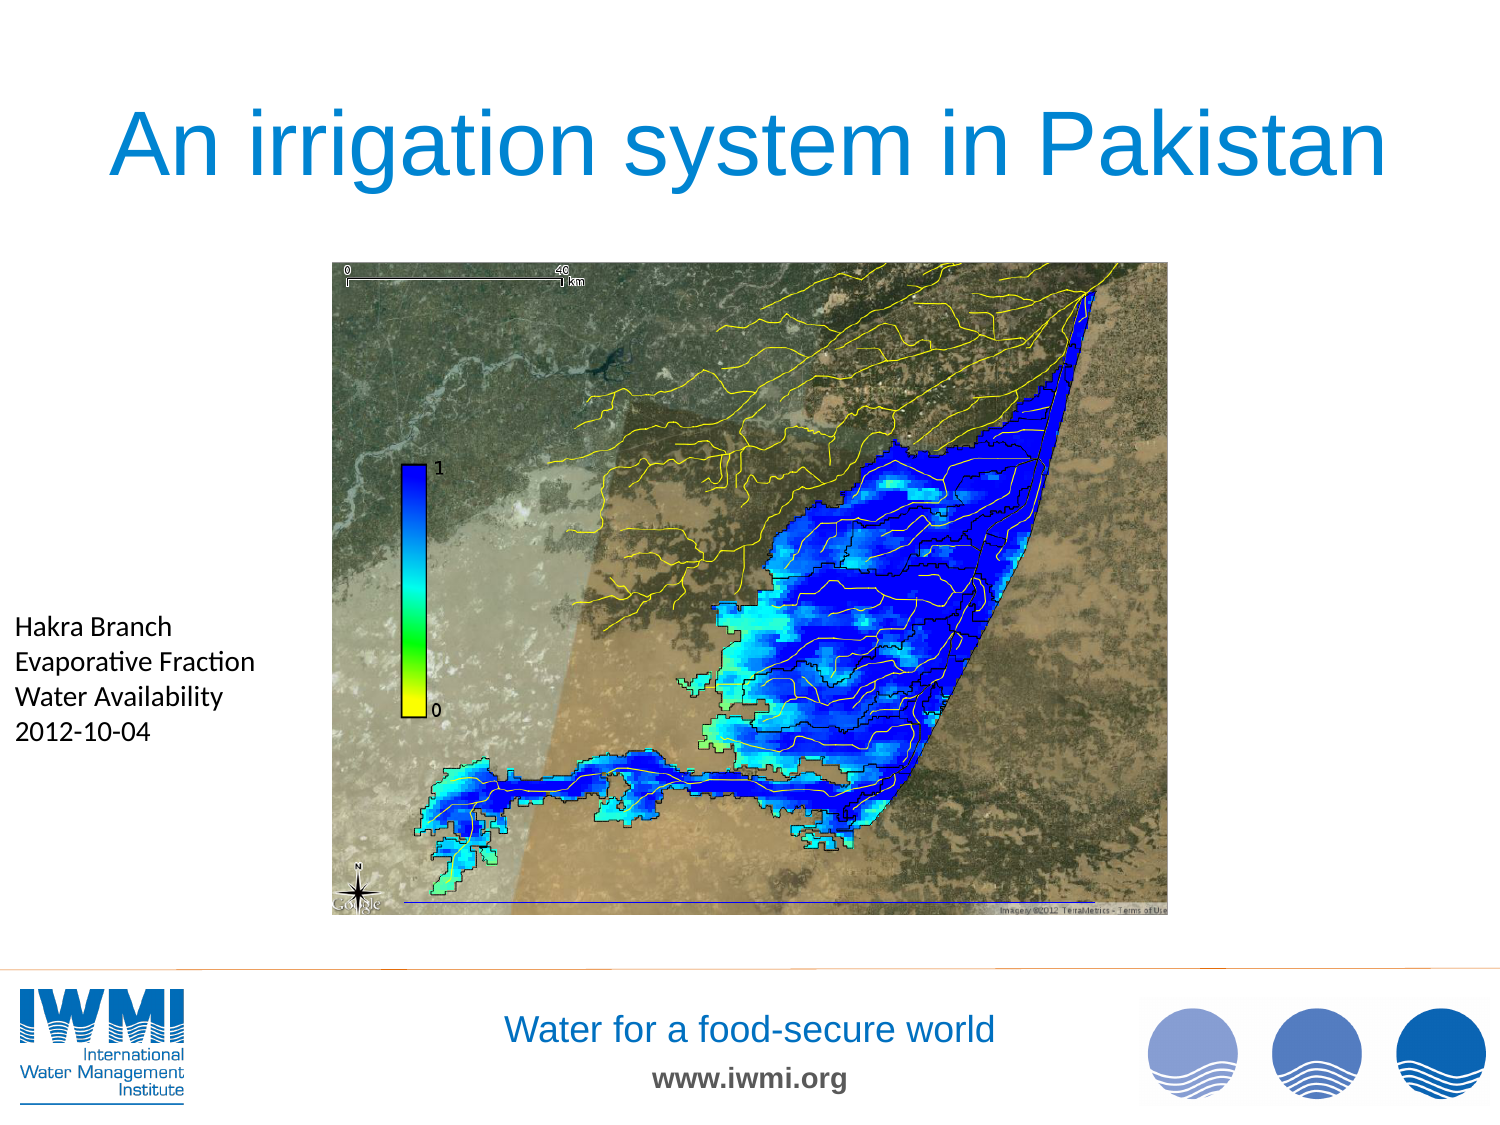

# An irrigation system in Pakistan
Hakra Branch
Evaporative Fraction
Water Availability
2012-10-04